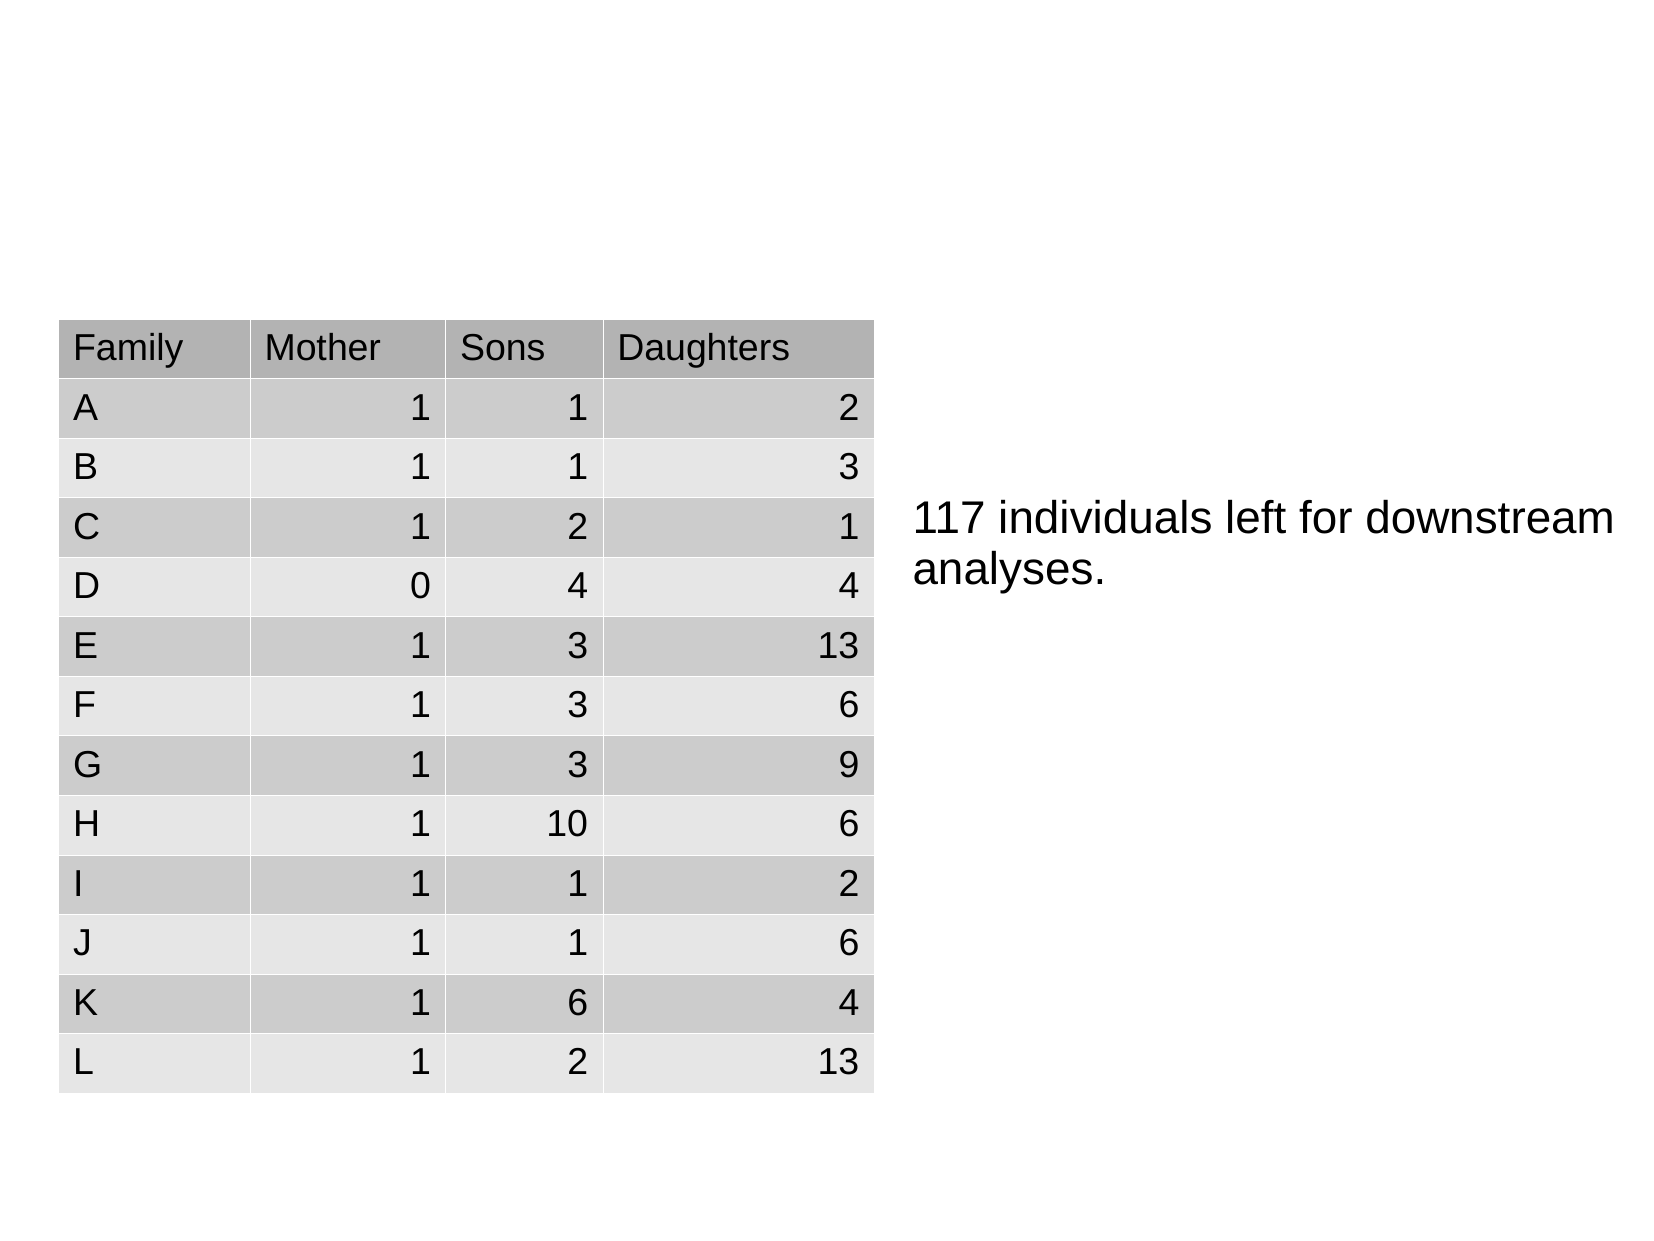

#
| Family | Mother | Sons | Daughters |
| --- | --- | --- | --- |
| A | 1 | 1 | 2 |
| B | 1 | 1 | 3 |
| C | 1 | 2 | 1 |
| D | 0 | 4 | 4 |
| E | 1 | 3 | 13 |
| F | 1 | 3 | 6 |
| G | 1 | 3 | 9 |
| H | 1 | 10 | 6 |
| I | 1 | 1 | 2 |
| J | 1 | 1 | 6 |
| K | 1 | 6 | 4 |
| L | 1 | 2 | 13 |
117 individuals left for downstream analyses.